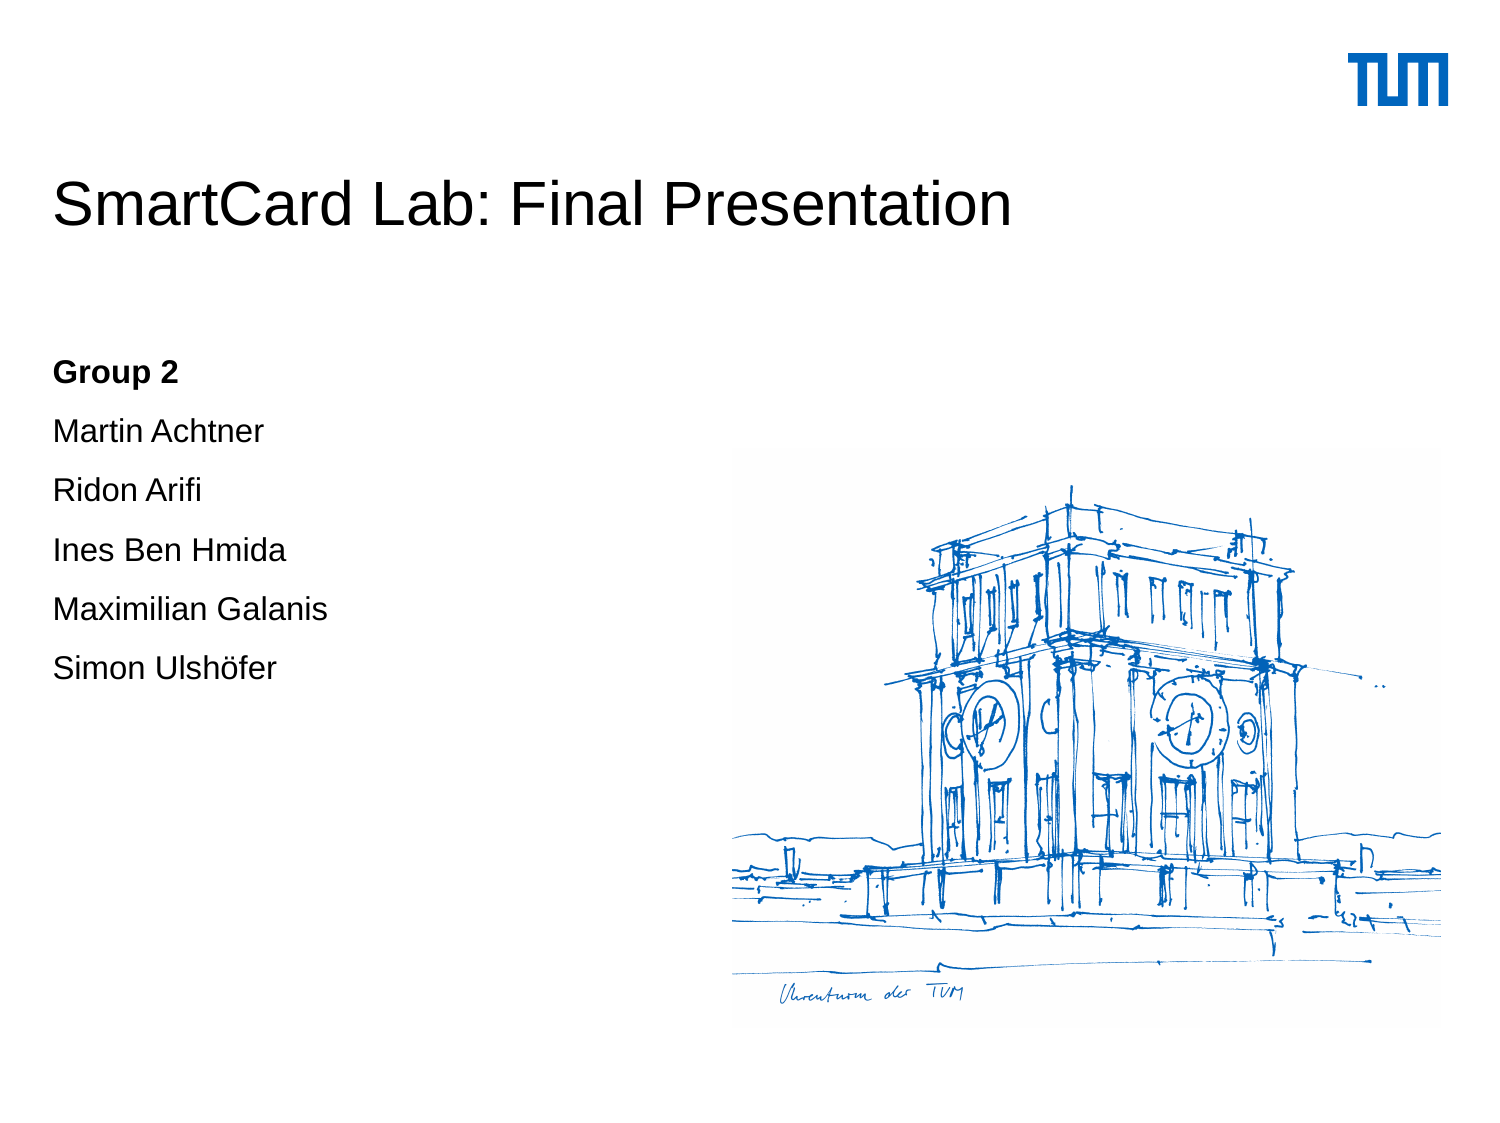

# SmartCard Lab: Final Presentation
Group 2
Martin Achtner
Ridon Arifi
Ines Ben Hmida
Maximilian Galanis
Simon Ulshöfer